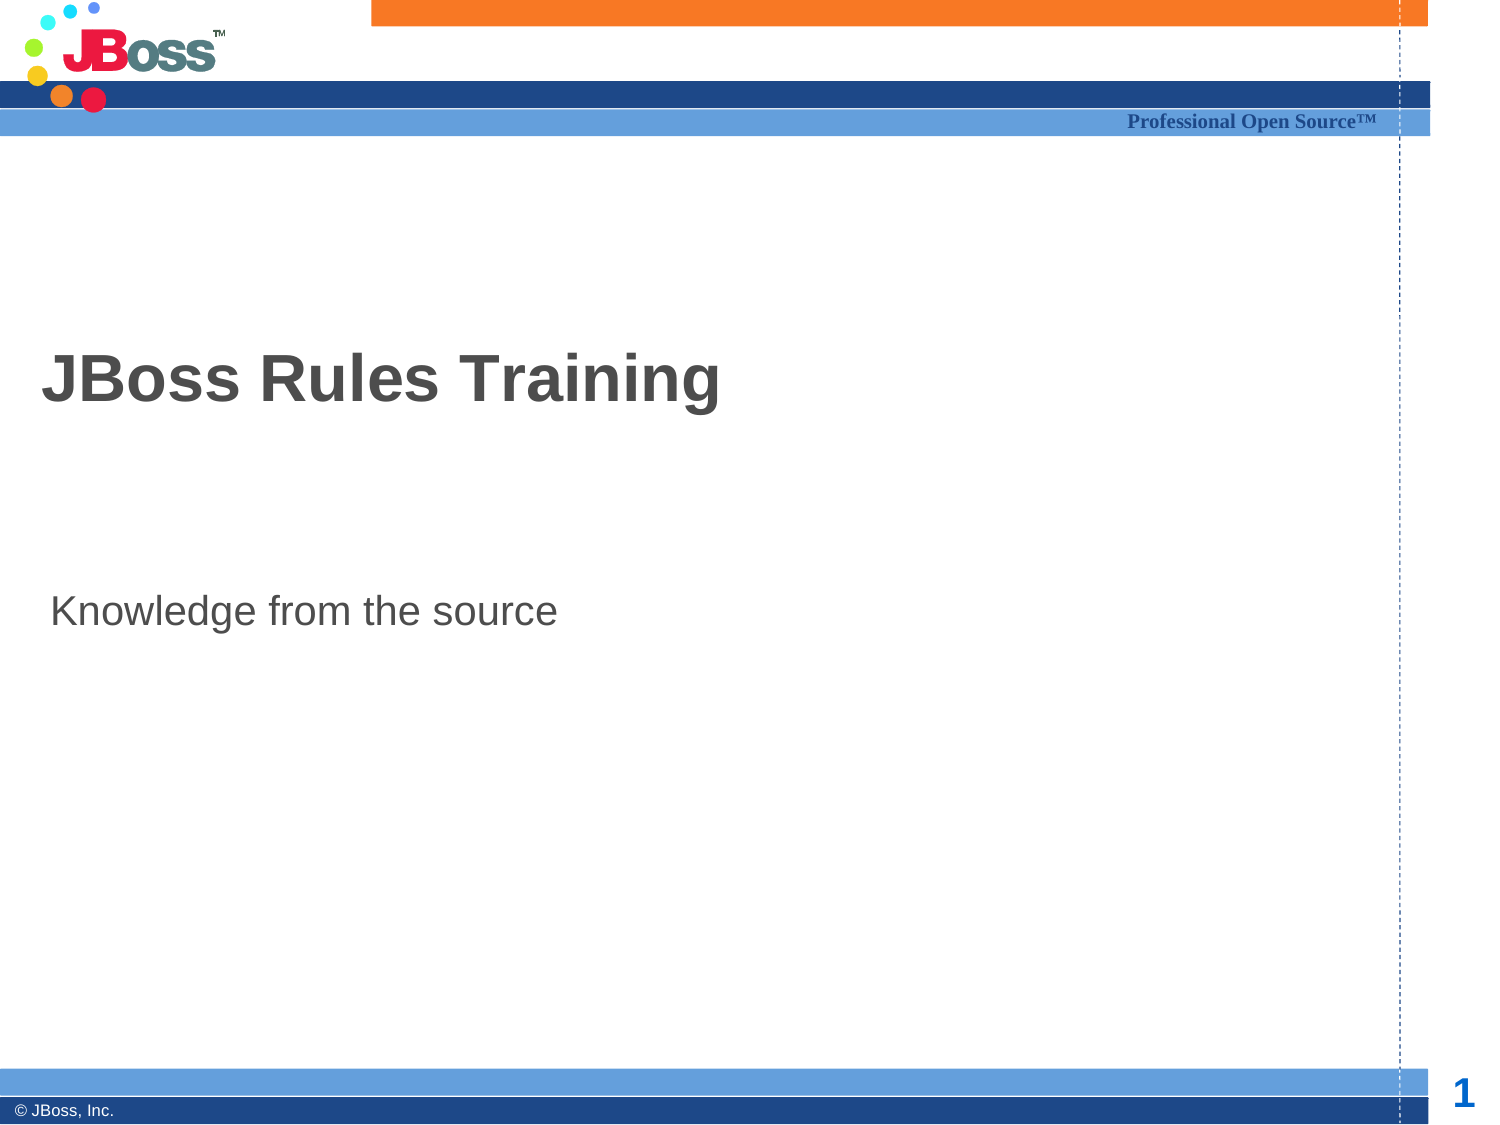

# JBoss Rules Training
Knowledge from the source